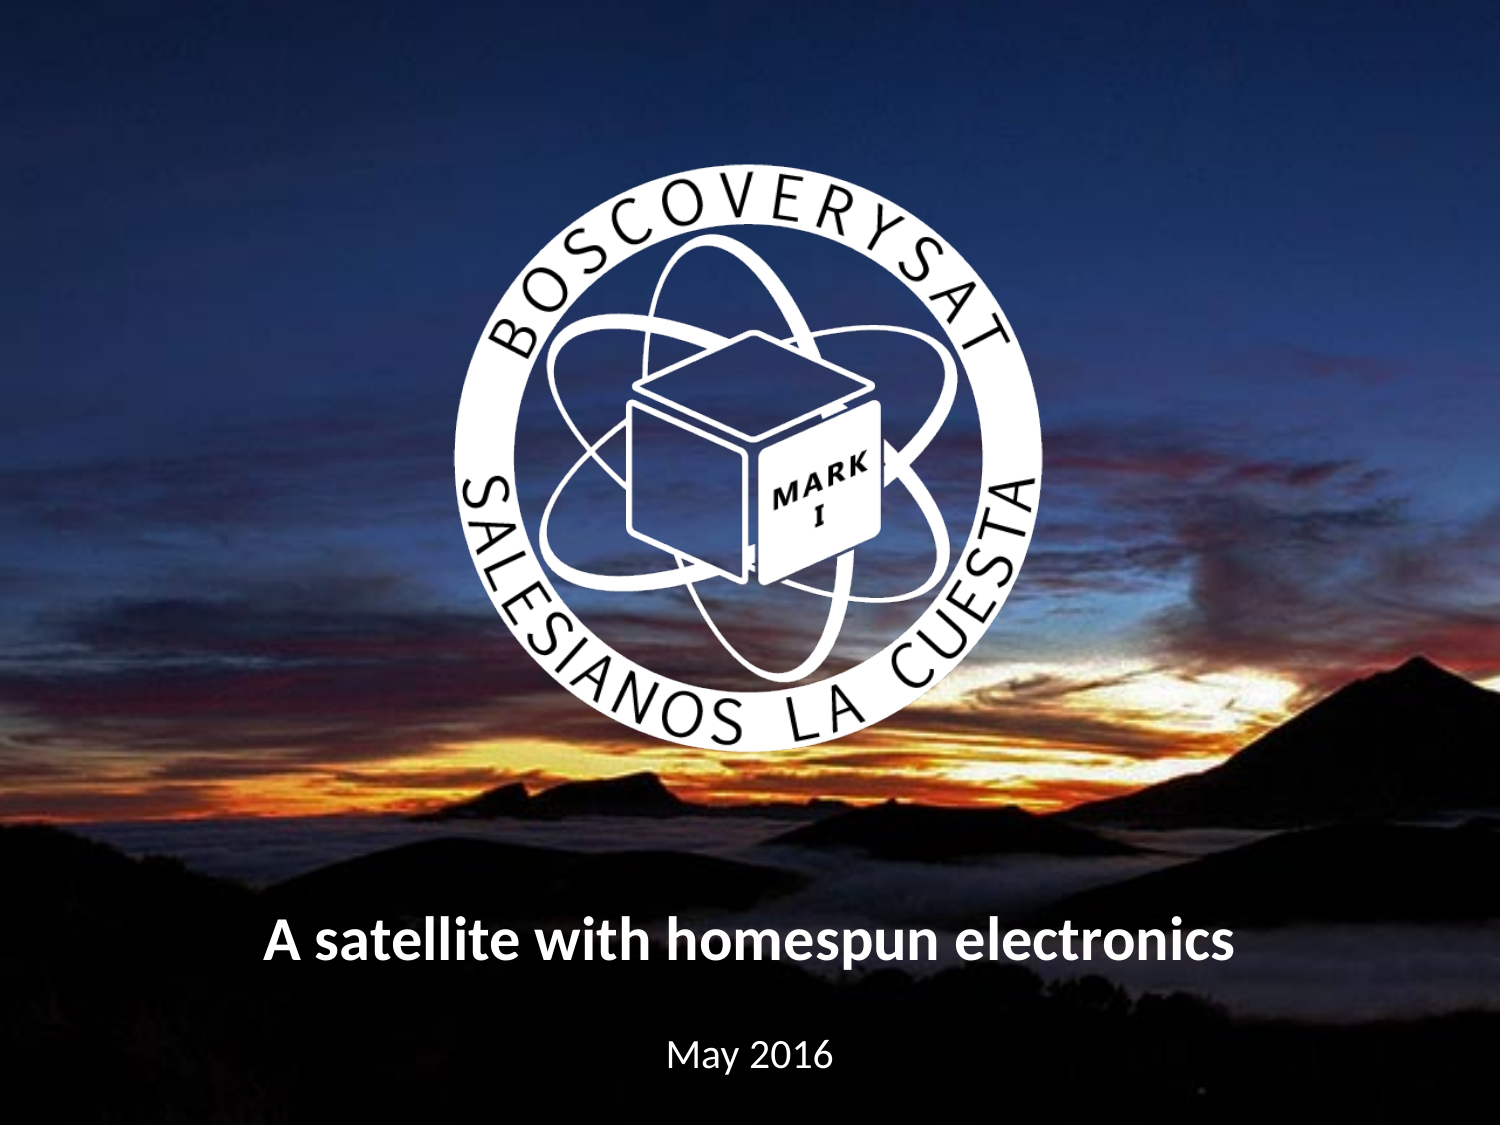

A satellite with homespun electronics
May 2016